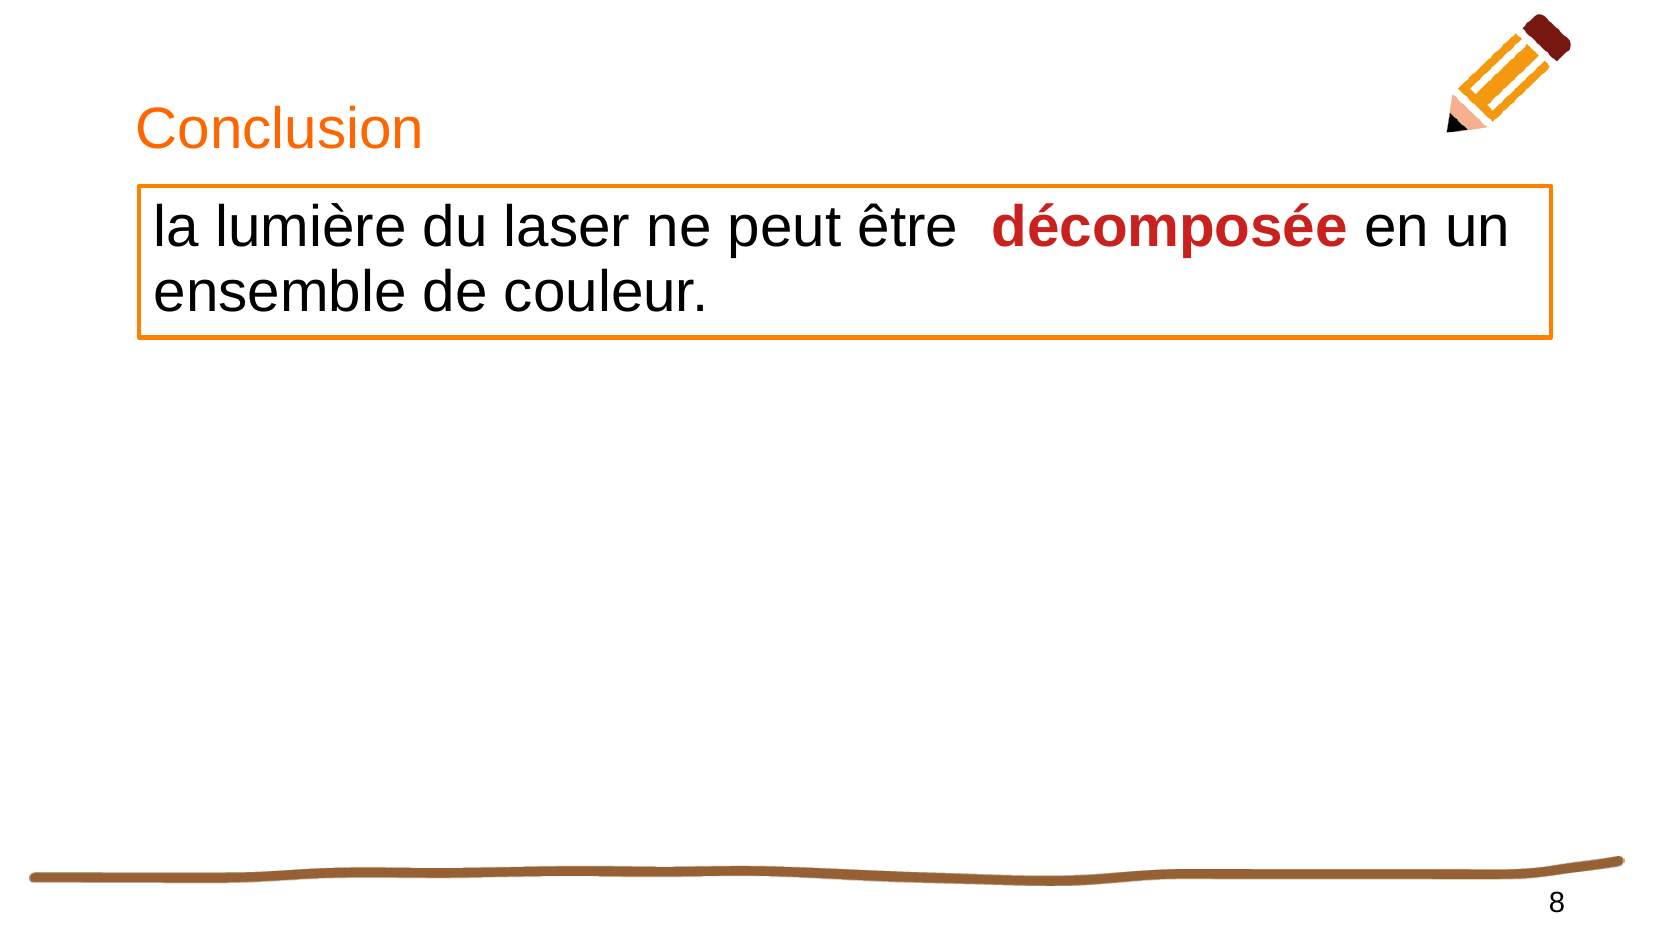

# Conclusion
la lumière du laser ne peut être décomposée en un ensemble de couleur.
8